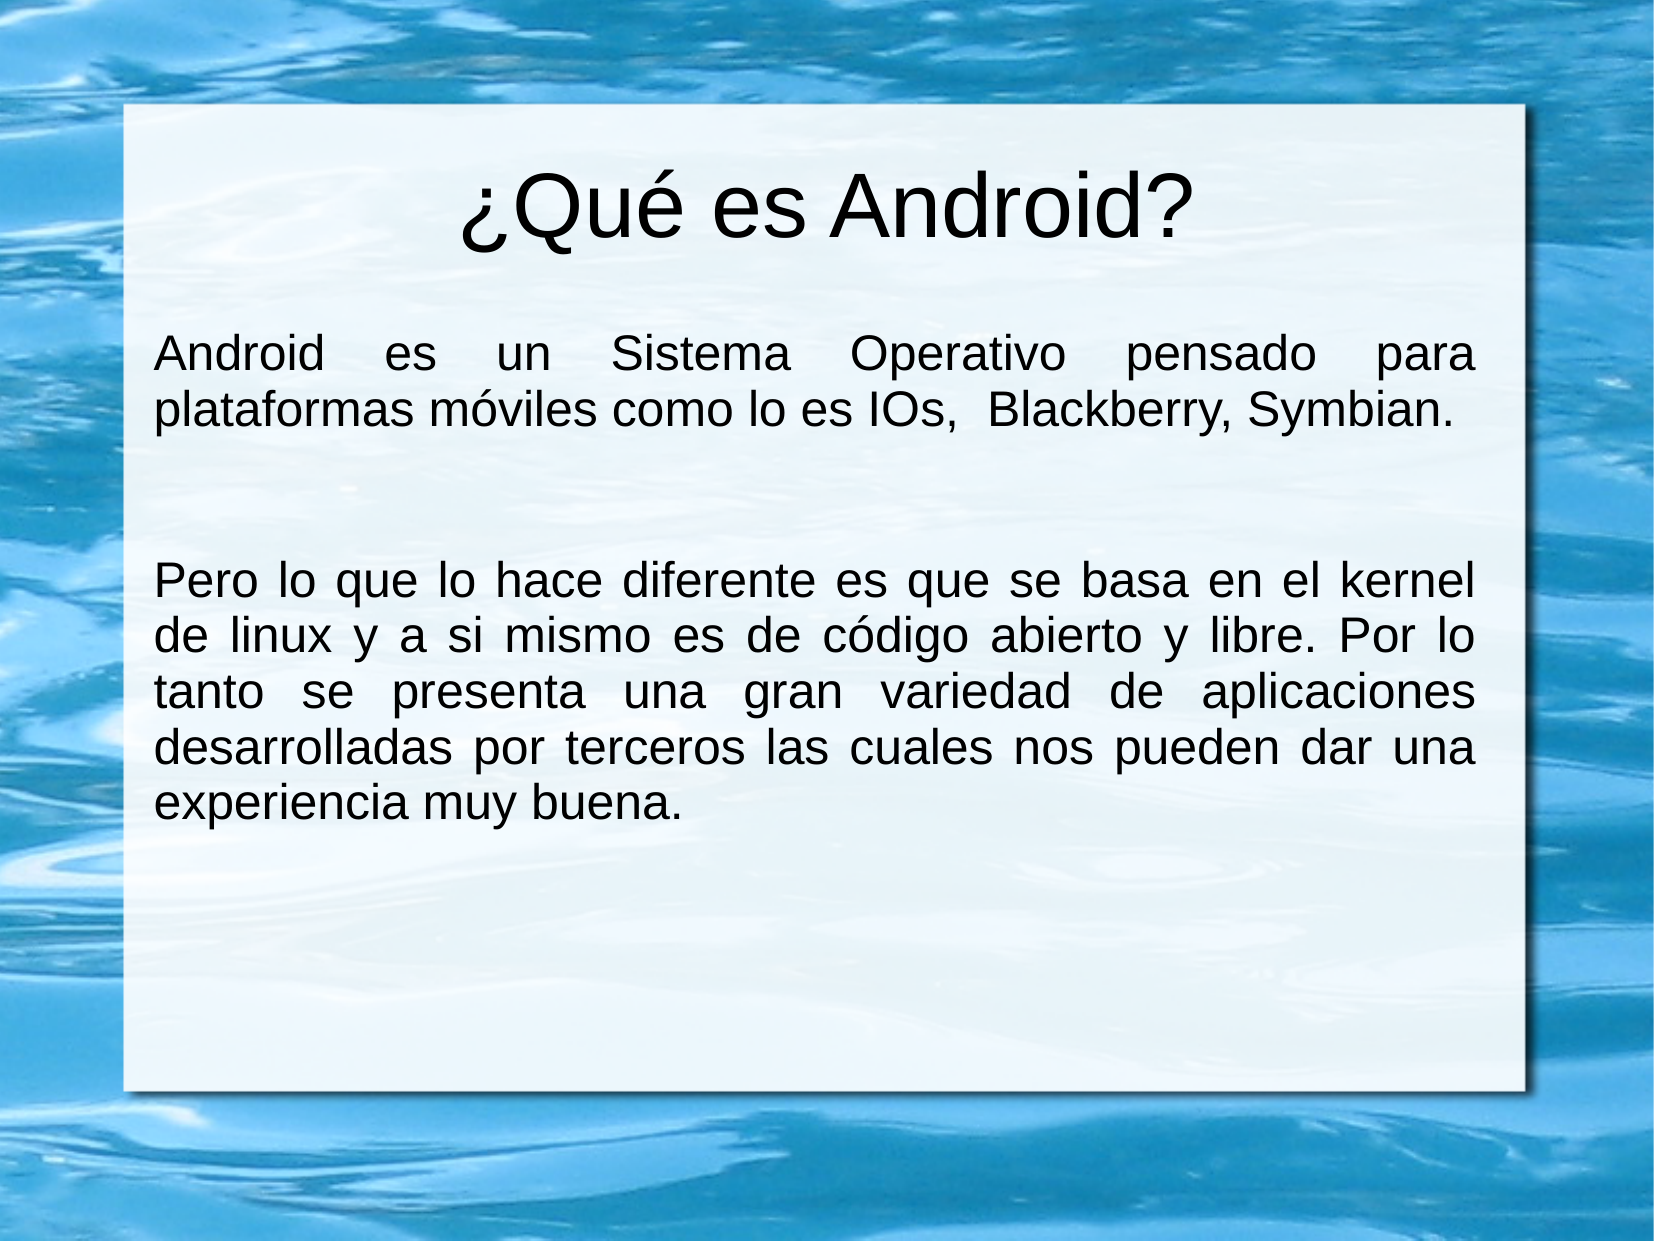

# ¿Qué es Android?
Android es un Sistema Operativo pensado para plataformas móviles como lo es IOs, Blackberry, Symbian.
Pero lo que lo hace diferente es que se basa en el kernel de linux y a si mismo es de código abierto y libre. Por lo tanto se presenta una gran variedad de aplicaciones desarrolladas por terceros las cuales nos pueden dar una experiencia muy buena.